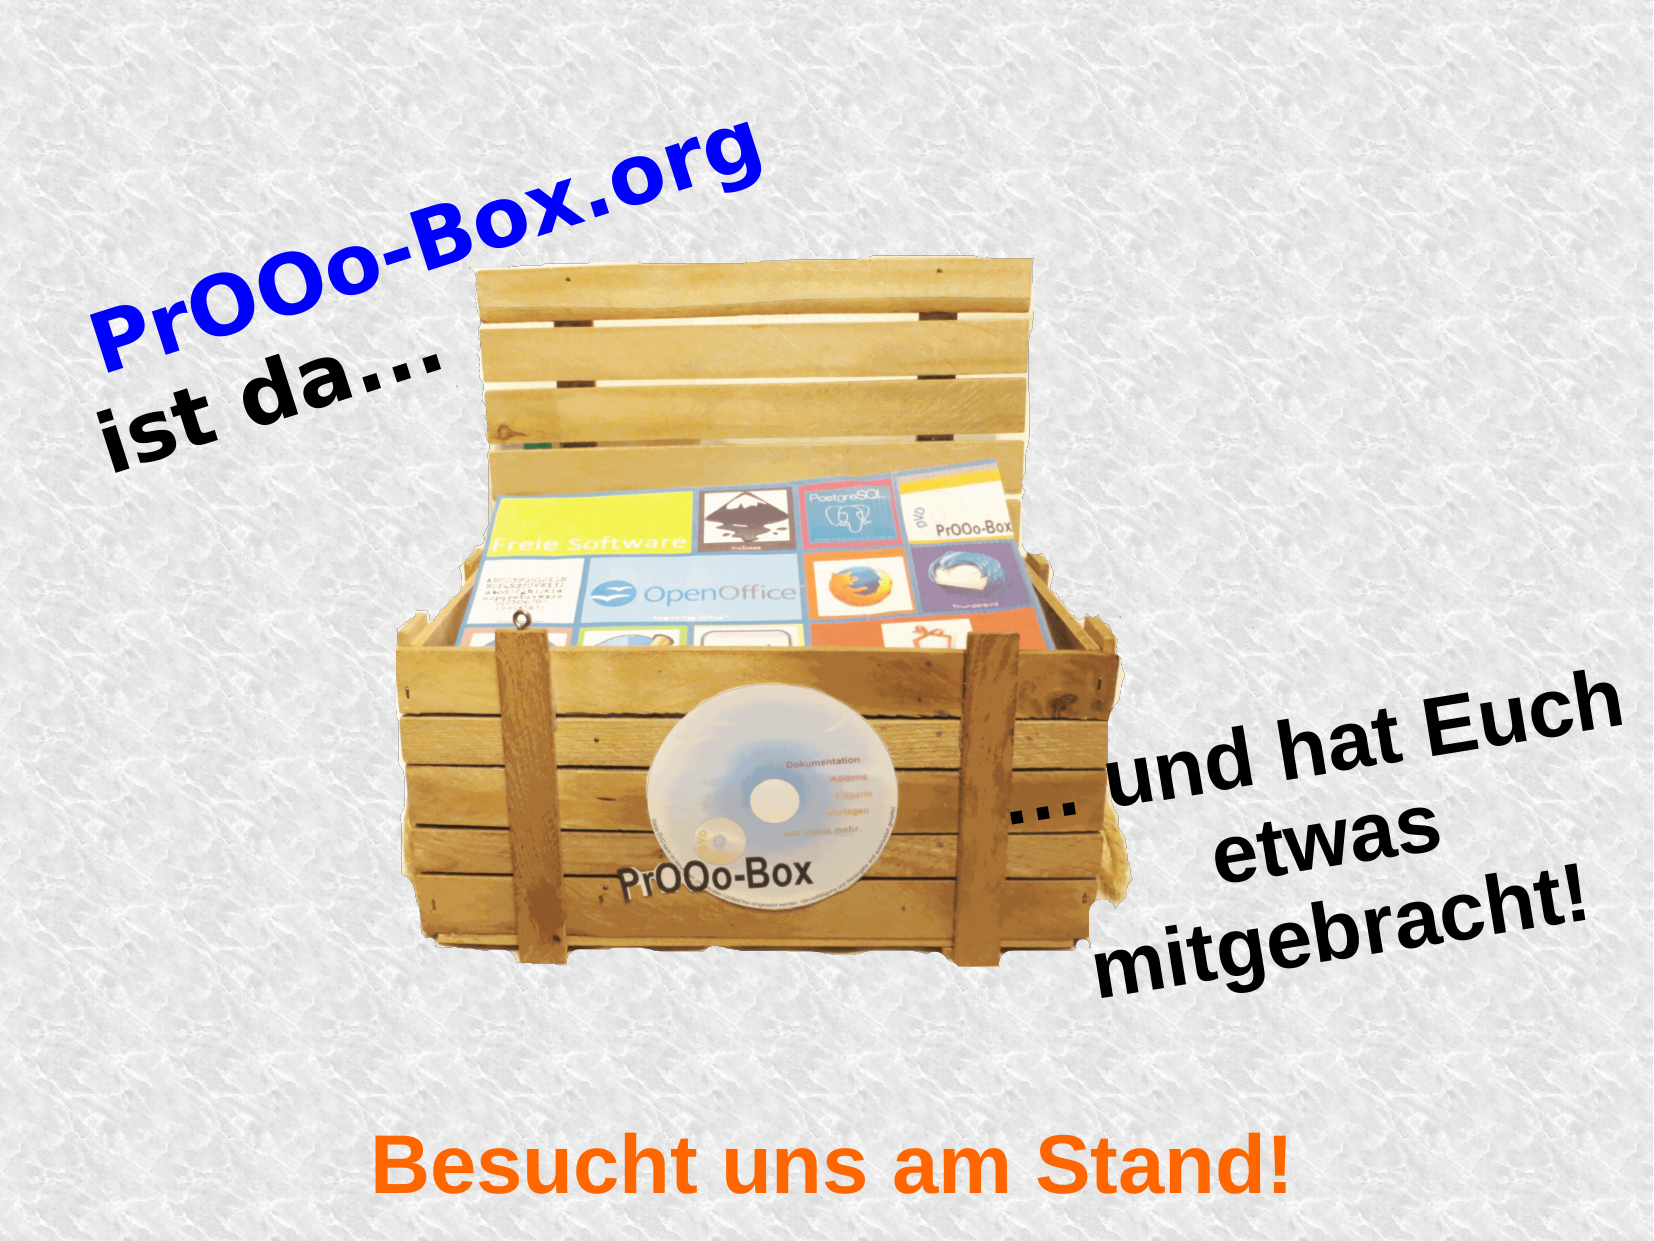

PrOOo-Box.org
ist da...
… und hat Euch etwas mitgebracht!
Besucht uns am Stand!